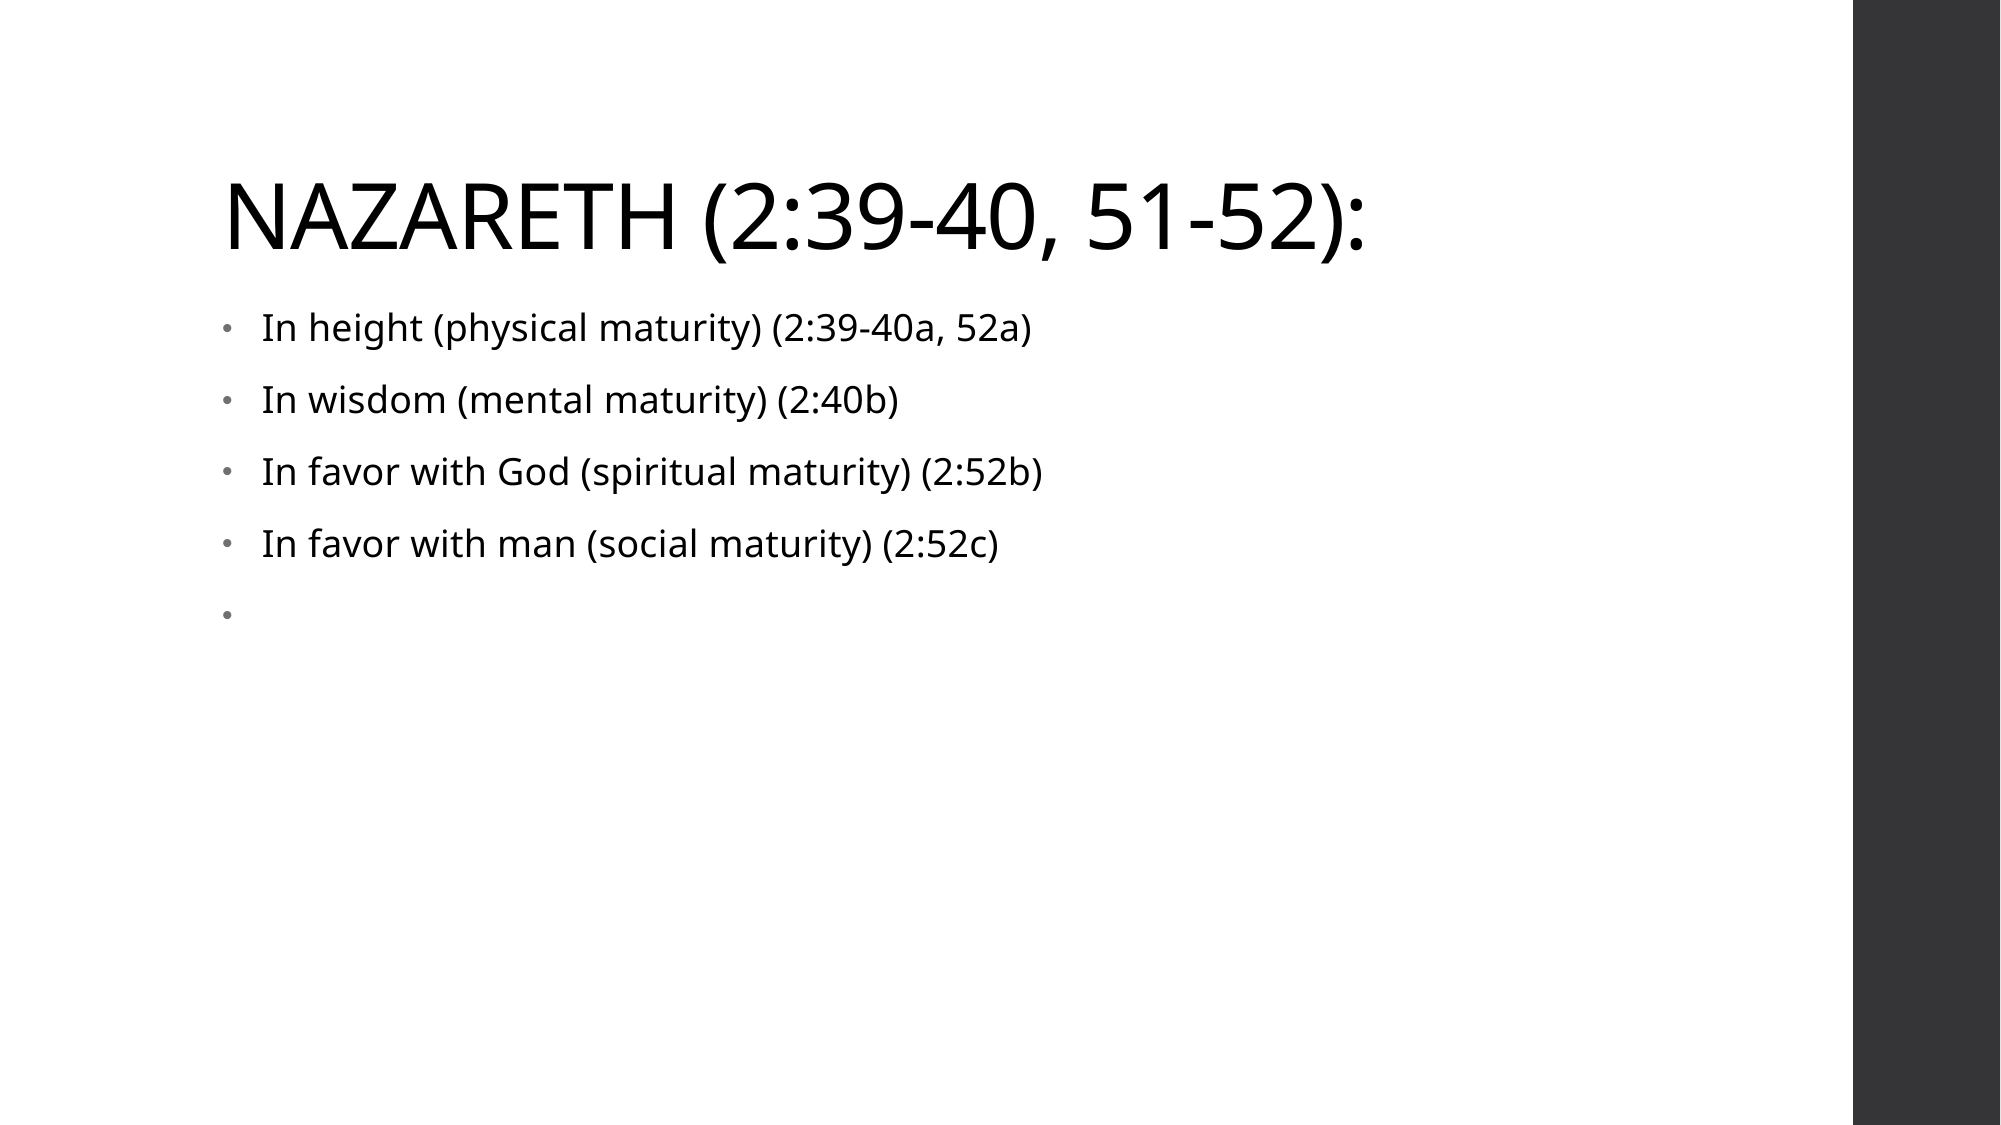

# NAZARETH (2:39-40, 51-52):
 In height (physical maturity) (2:39-40a, 52a)
 In wisdom (mental maturity) (2:40b)
 In favor with God (spiritual maturity) (2:52b)
 In favor with man (social maturity) (2:52c)